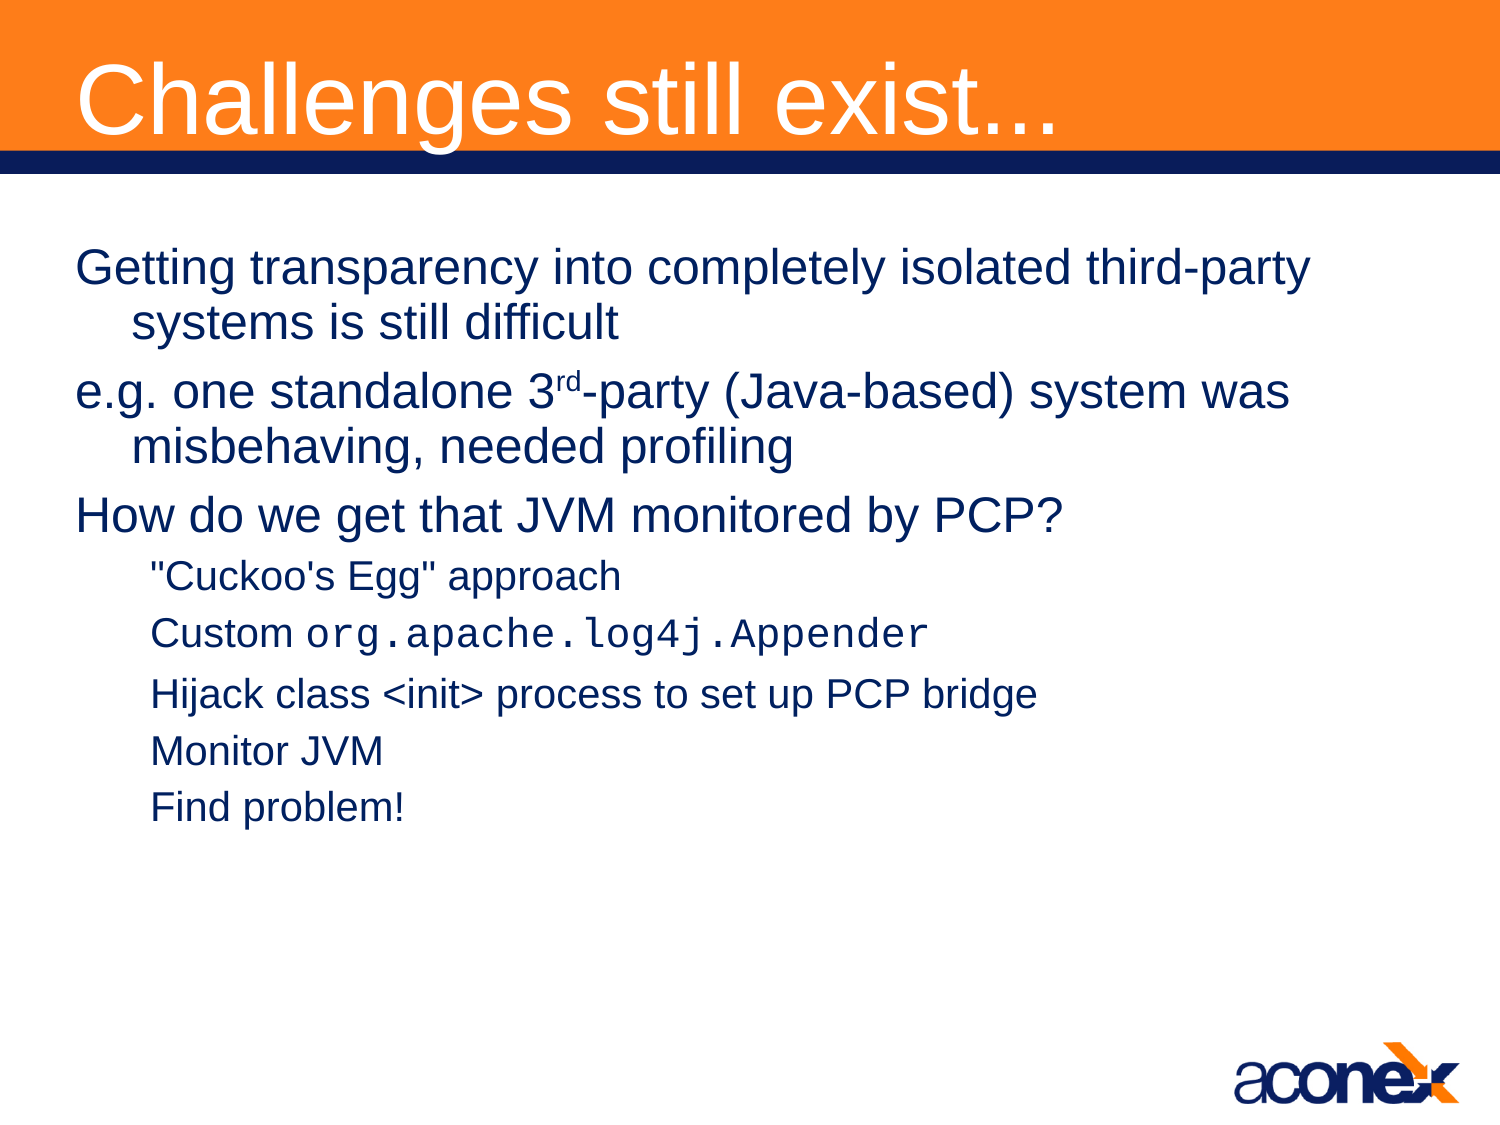

Challenges still exist...
# Getting transparency into completely isolated third-party systems is still difficult
e.g. one standalone 3rd-party (Java-based) system was misbehaving, needed profiling
How do we get that JVM monitored by PCP?
"Cuckoo's Egg" approach
Custom org.apache.log4j.Appender
Hijack class <init> process to set up PCP bridge
Monitor JVM
Find problem!